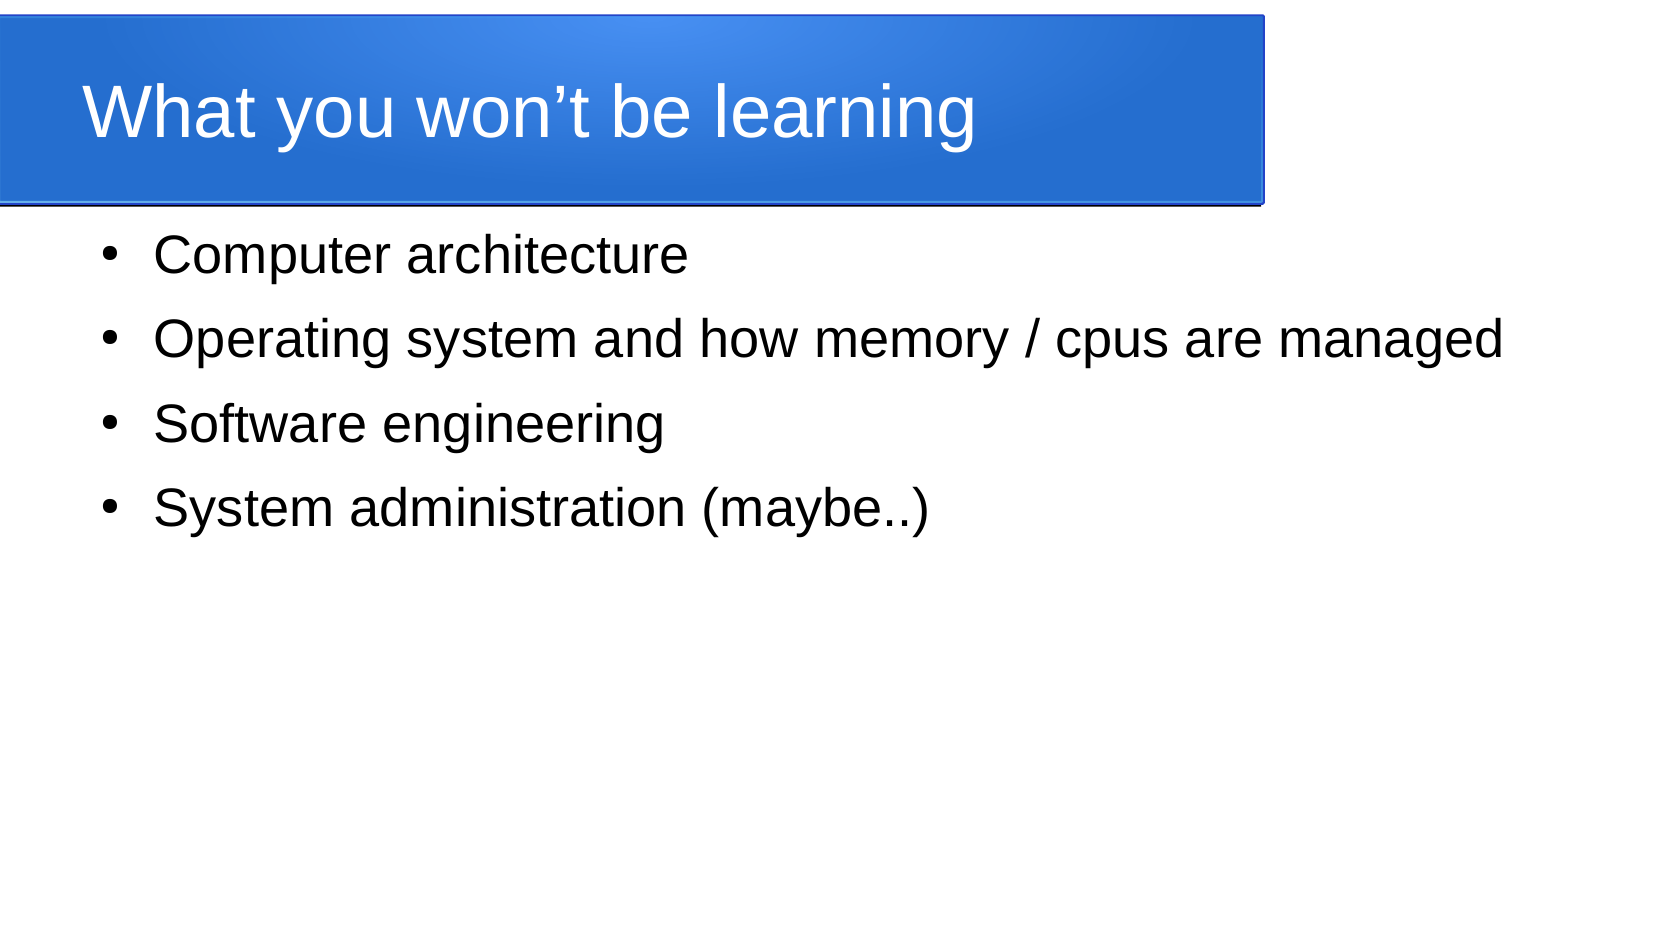

# What you won’t be learning
Computer architecture
Operating system and how memory / cpus are managed
Software engineering
System administration (maybe..)